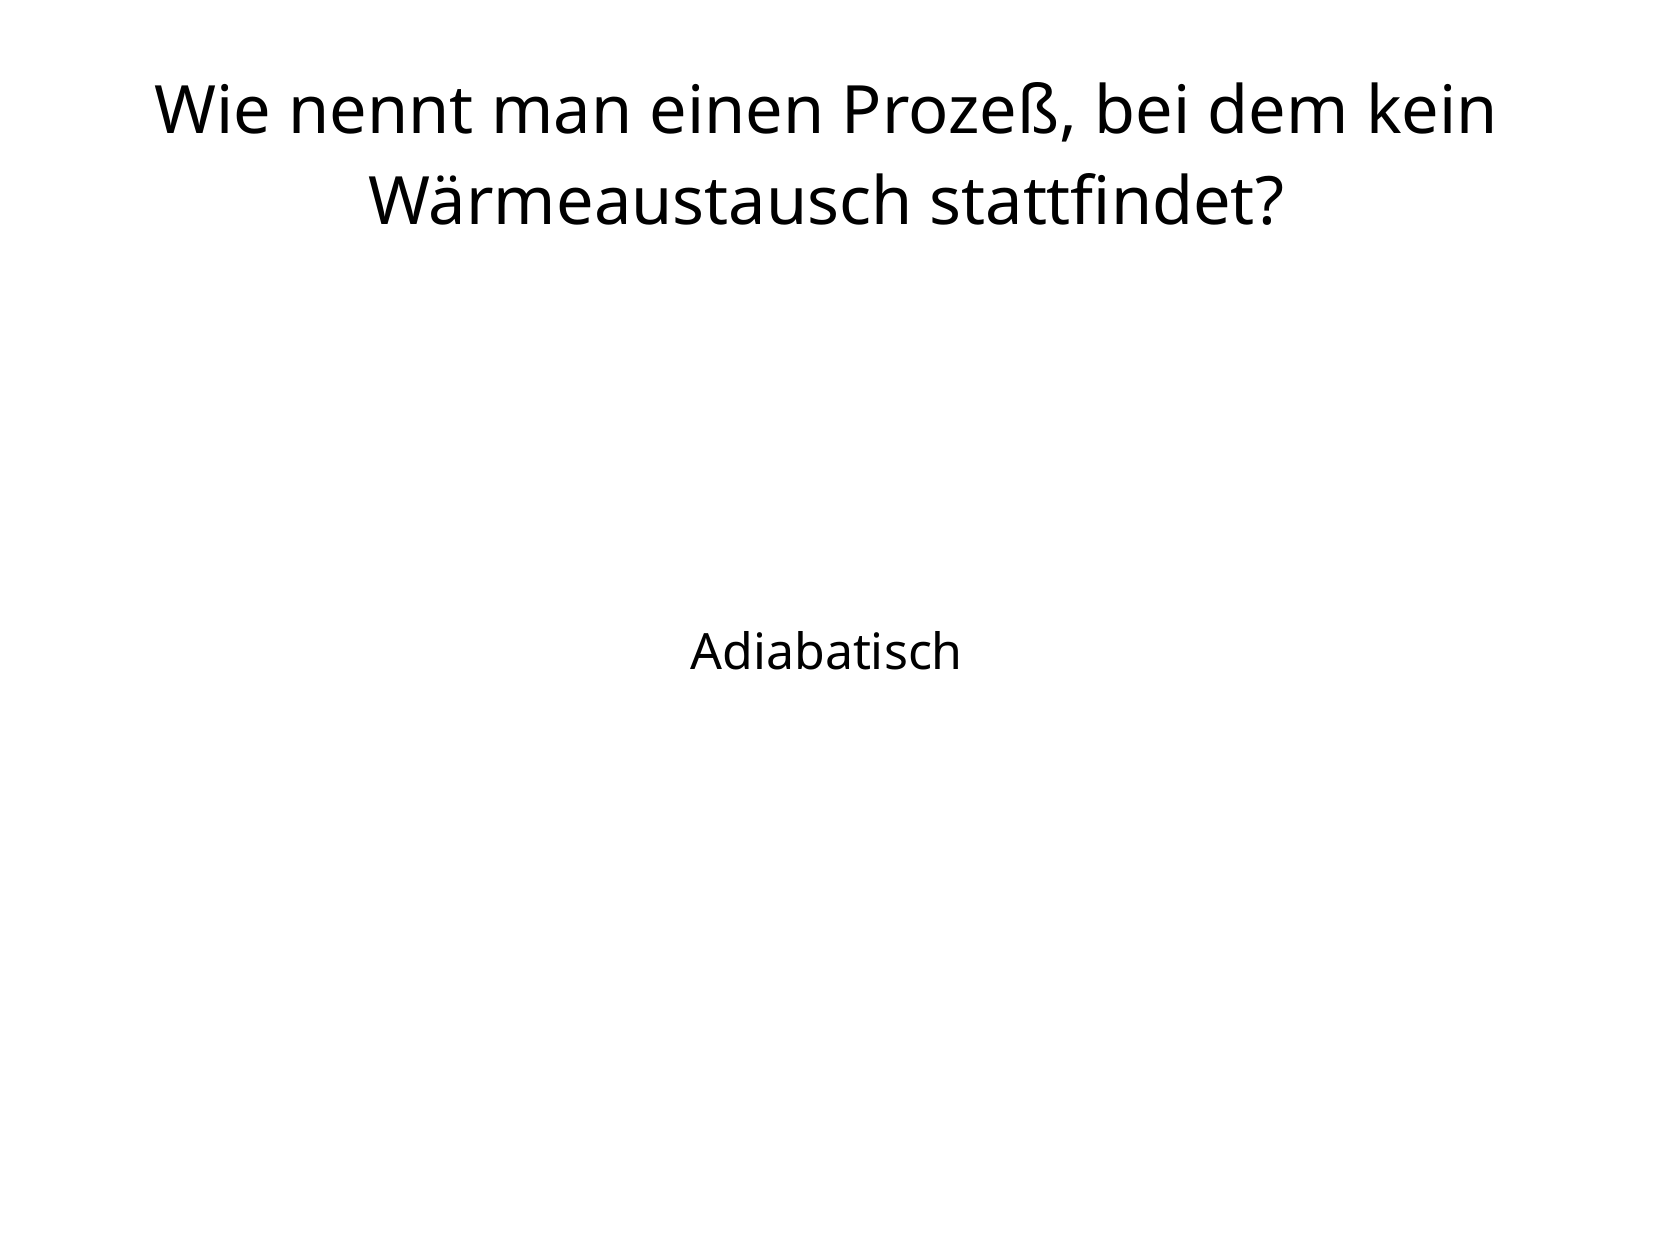

# Wie nennt man einen Prozeß, bei dem kein Wärmeaustausch stattfindet?
Adiabatisch